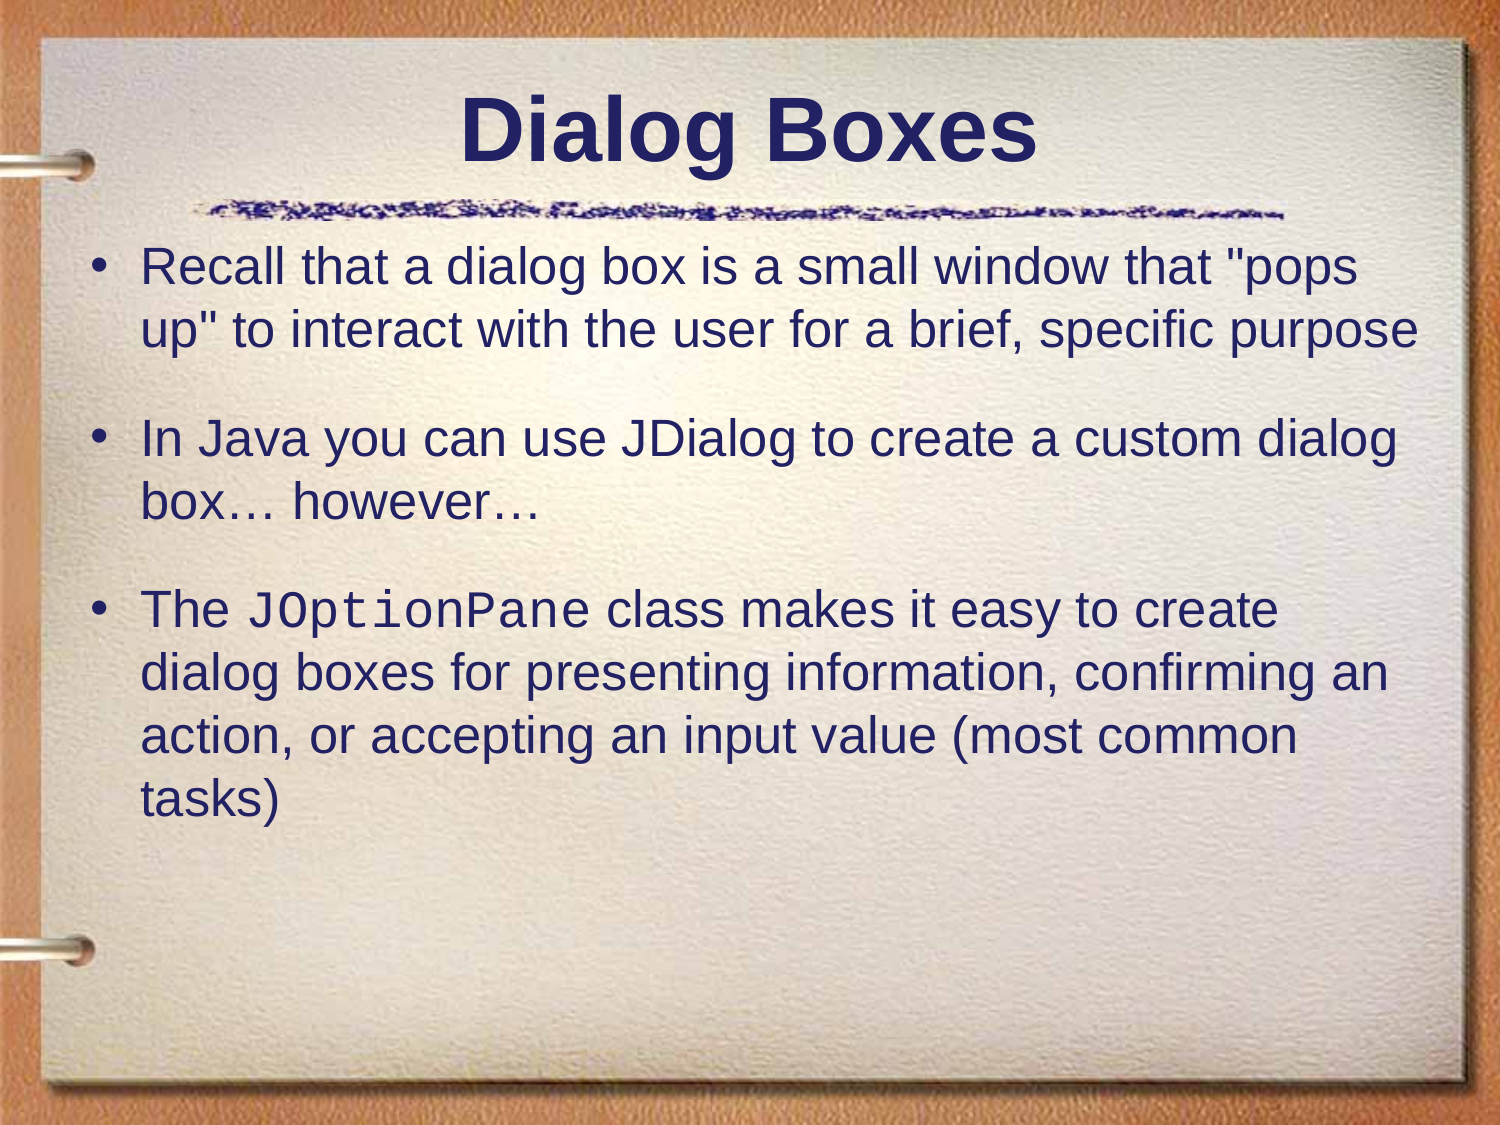

# Dialog Boxes
Recall that a dialog box is a small window that "pops up" to interact with the user for a brief, specific purpose
In Java you can use JDialog to create a custom dialog box… however…
The JOptionPane class makes it easy to create dialog boxes for presenting information, confirming an action, or accepting an input value (most common tasks)